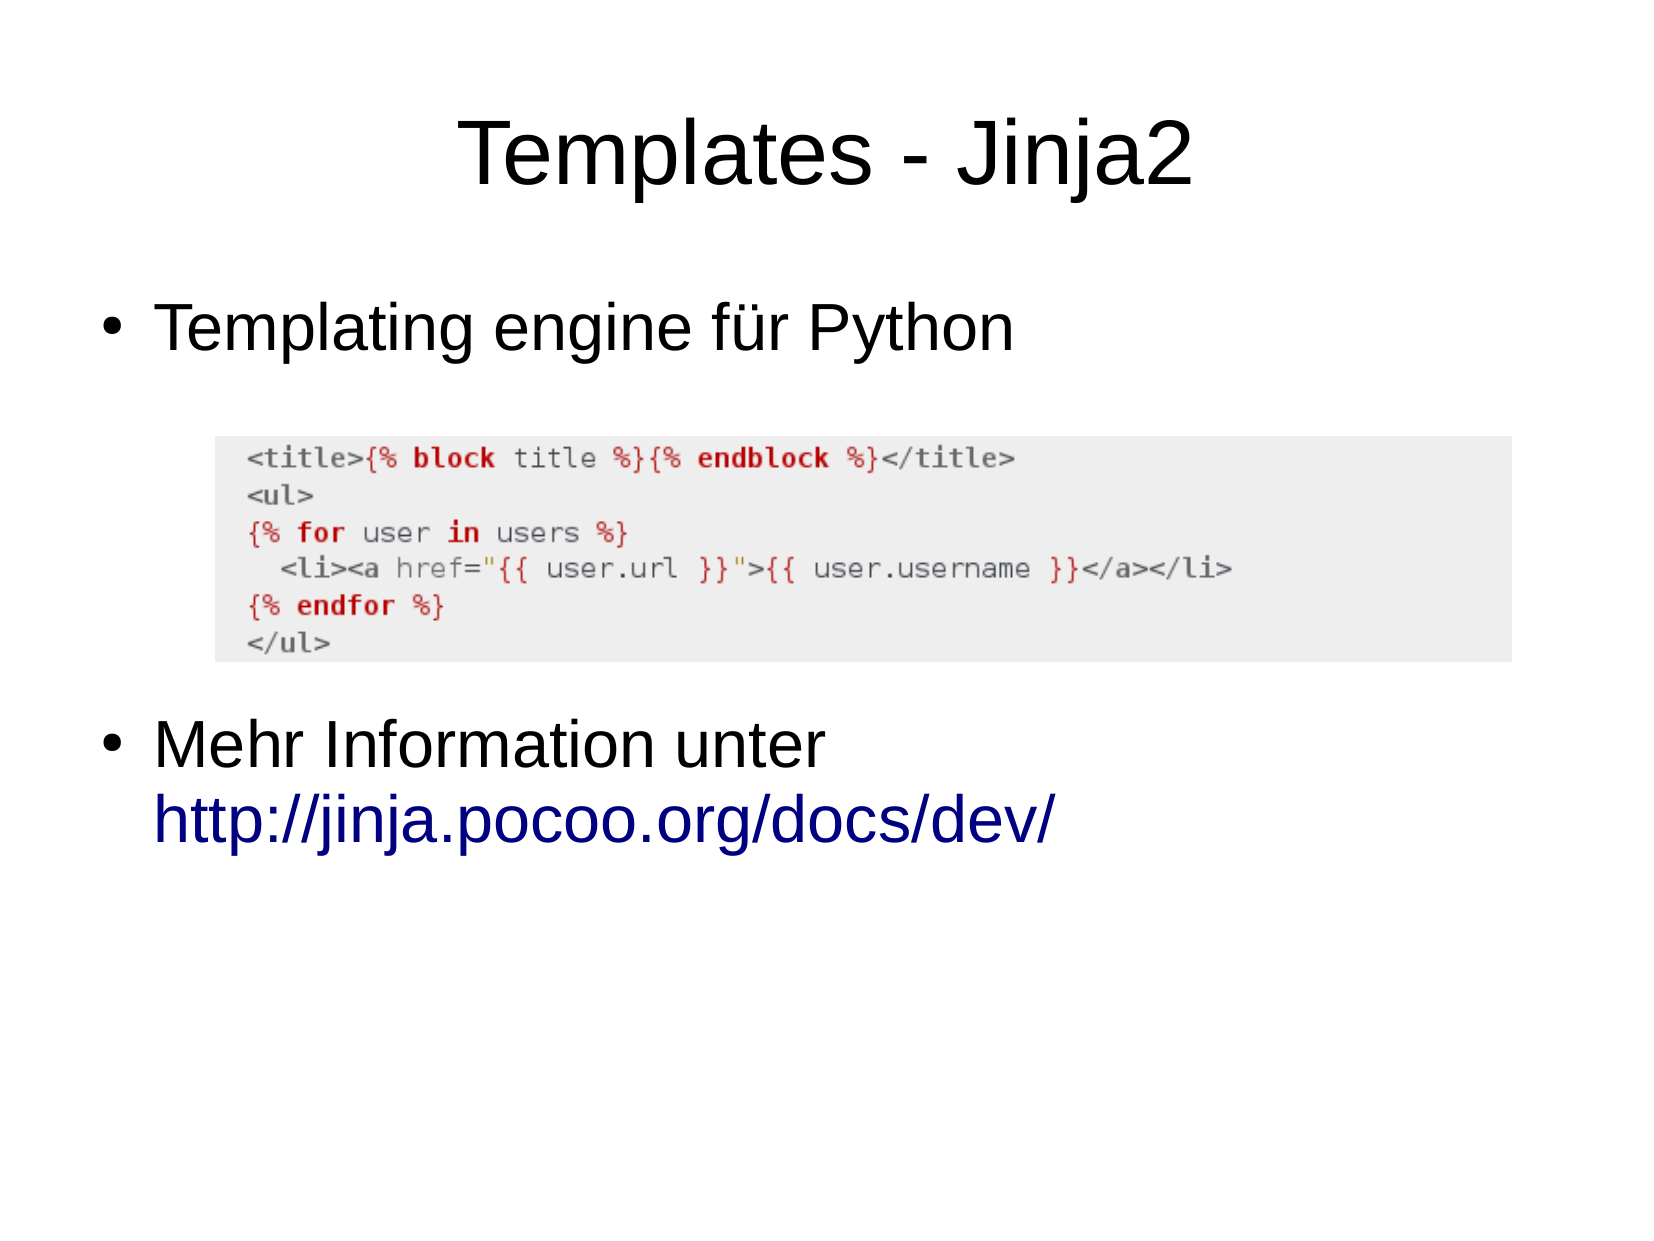

# Templates - Jinja2
Templating engine für Python
Mehr Information unter http://jinja.pocoo.org/docs/dev/